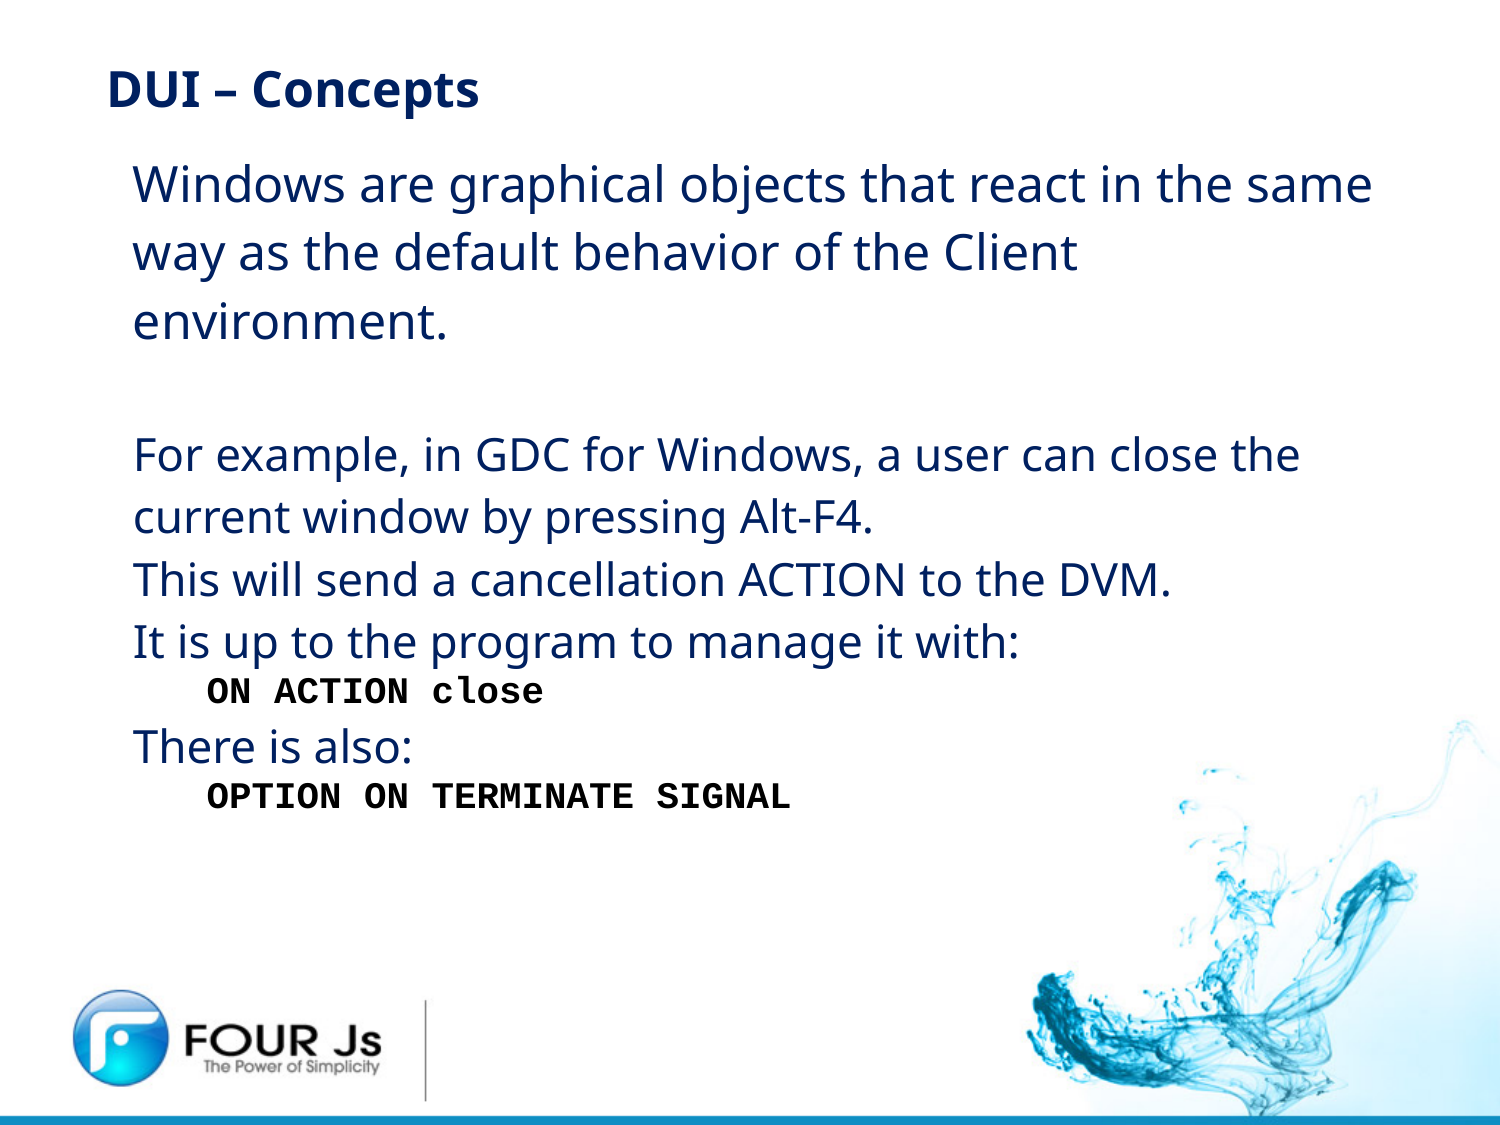

# DUI – Concepts
Windows are graphical objects that react in the same way as the default behavior of the Client environment.
For example, in GDC for Windows, a user can close the current window by pressing Alt-F4.
This will send a cancellation ACTION to the DVM.
It is up to the program to manage it with:
	ON ACTION close
There is also:
	OPTION ON TERMINATE SIGNAL